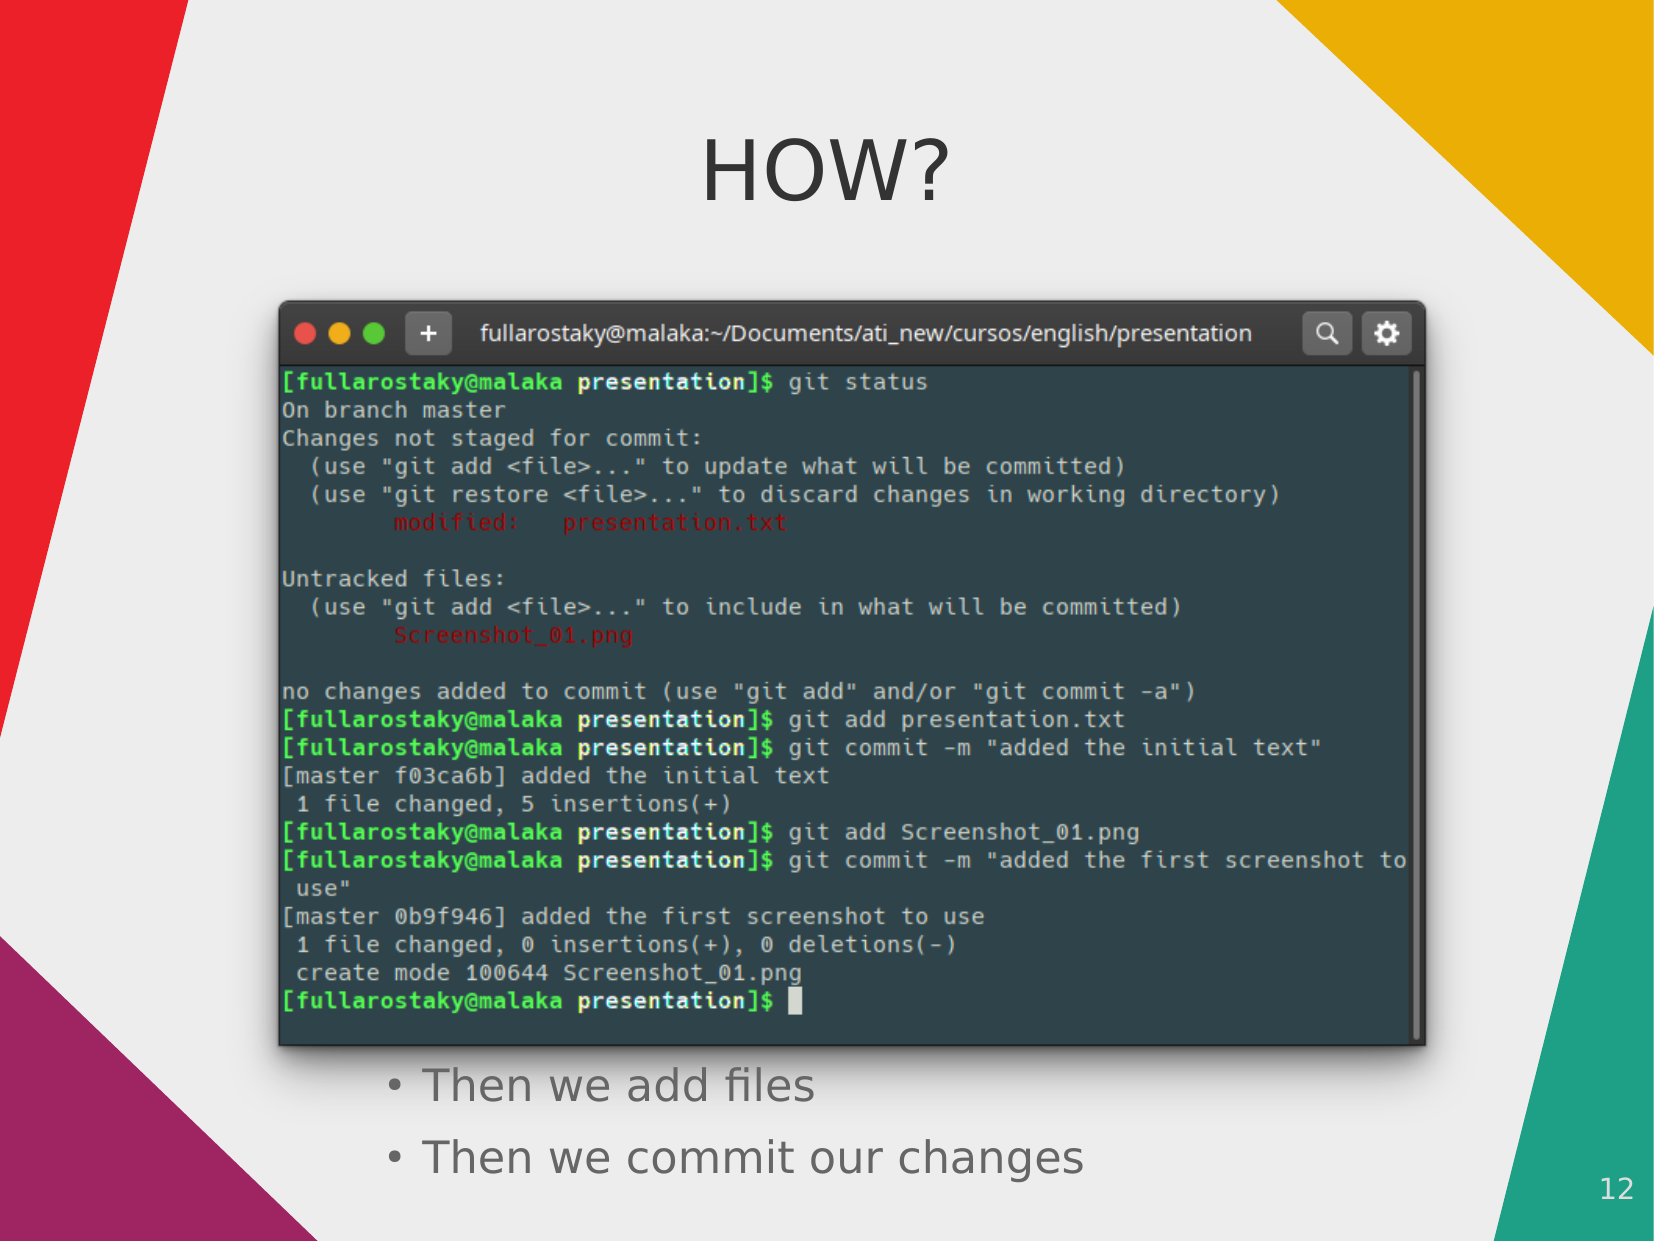

# HOW?
Then we add files
Then we commit our changes
12